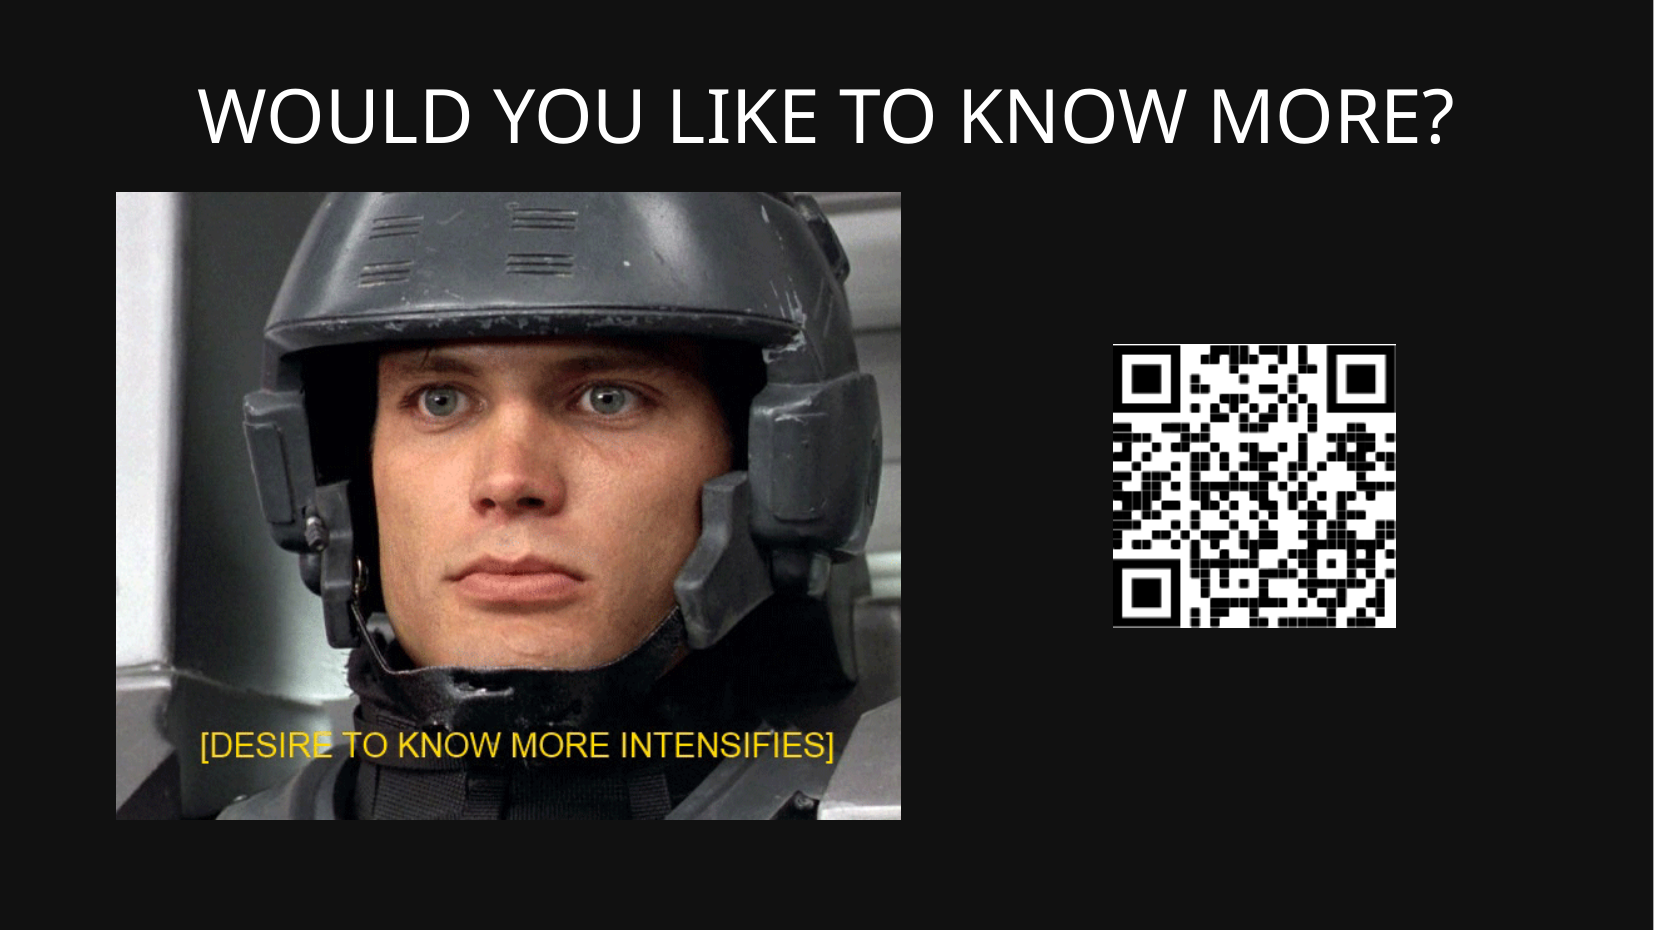

# WOULD YOU LIKE TO KNOW MORE?